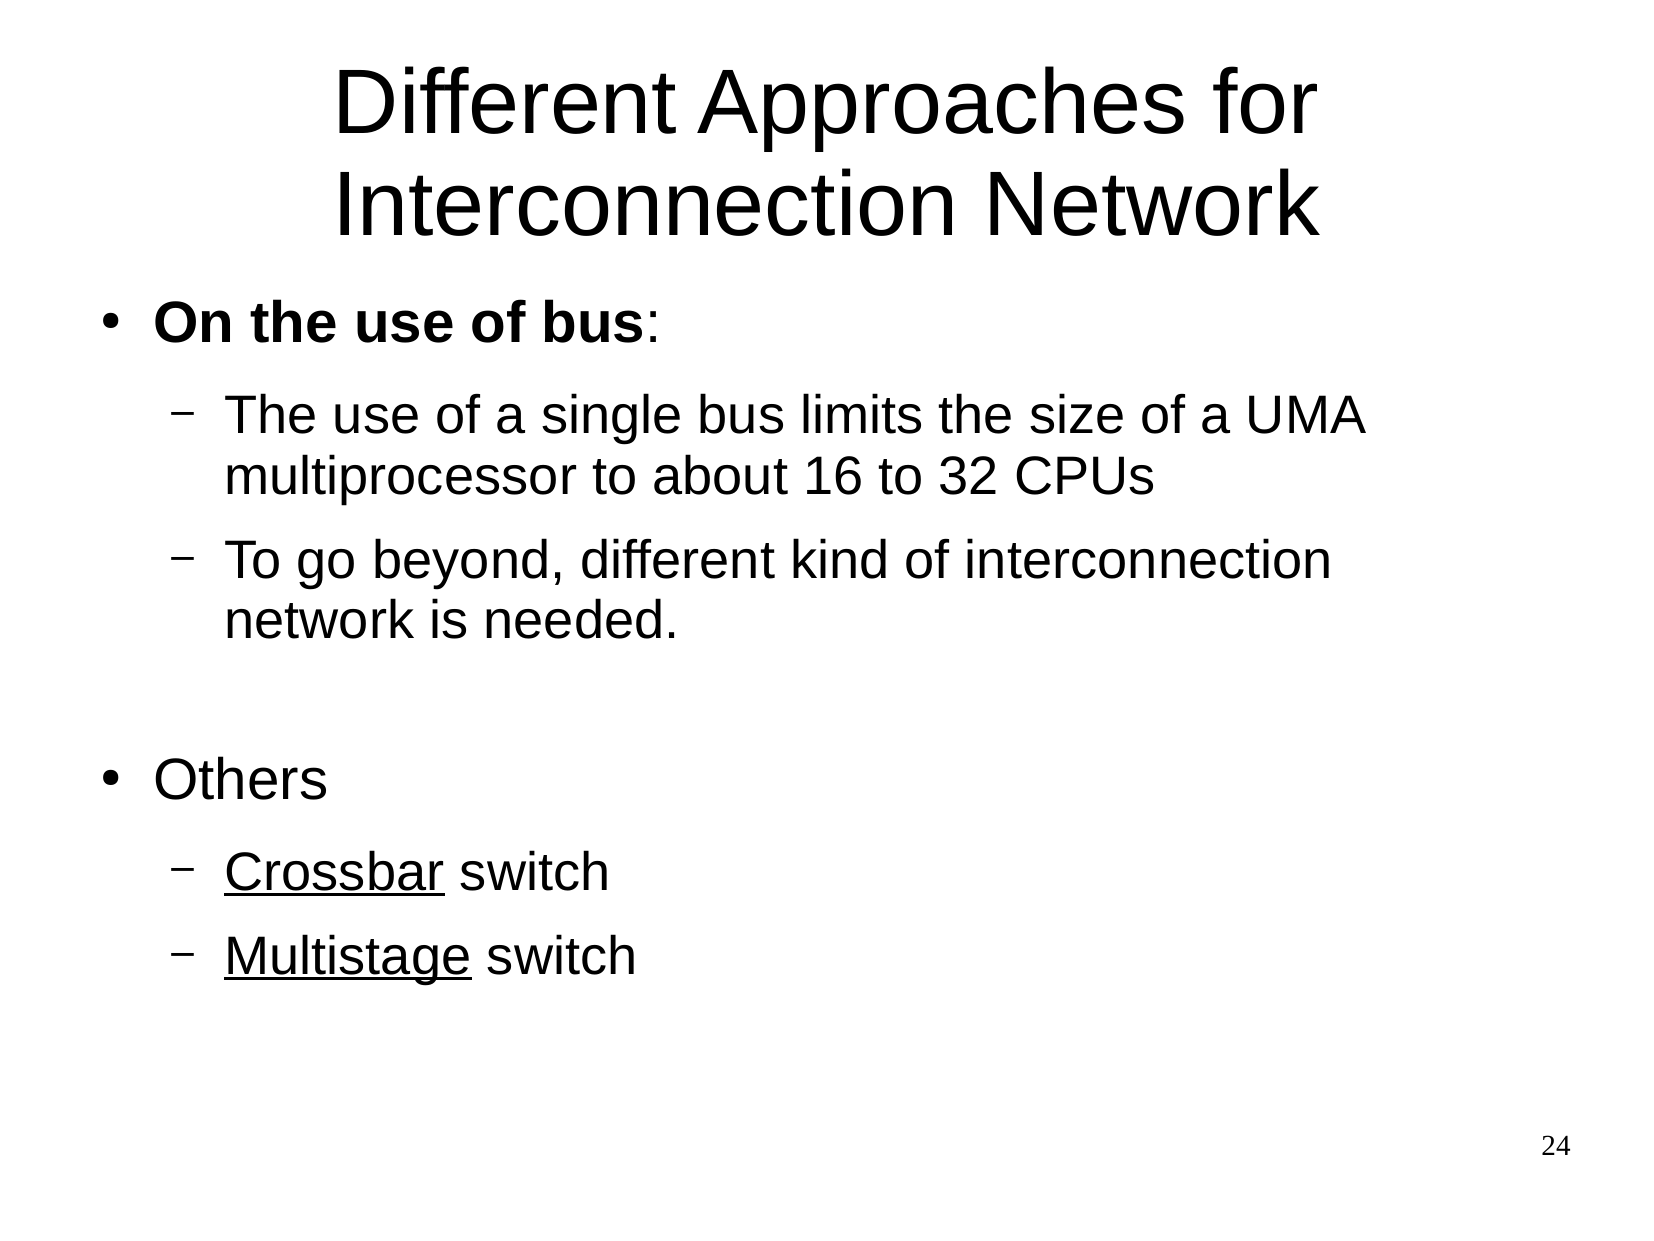

# Different Approaches for Interconnection Network
On the use of bus:
The use of a single bus limits the size of a UMA multiprocessor to about 16 to 32 CPUs
To go beyond, different kind of interconnection network is needed.
Others
Crossbar switch
Multistage switch
24